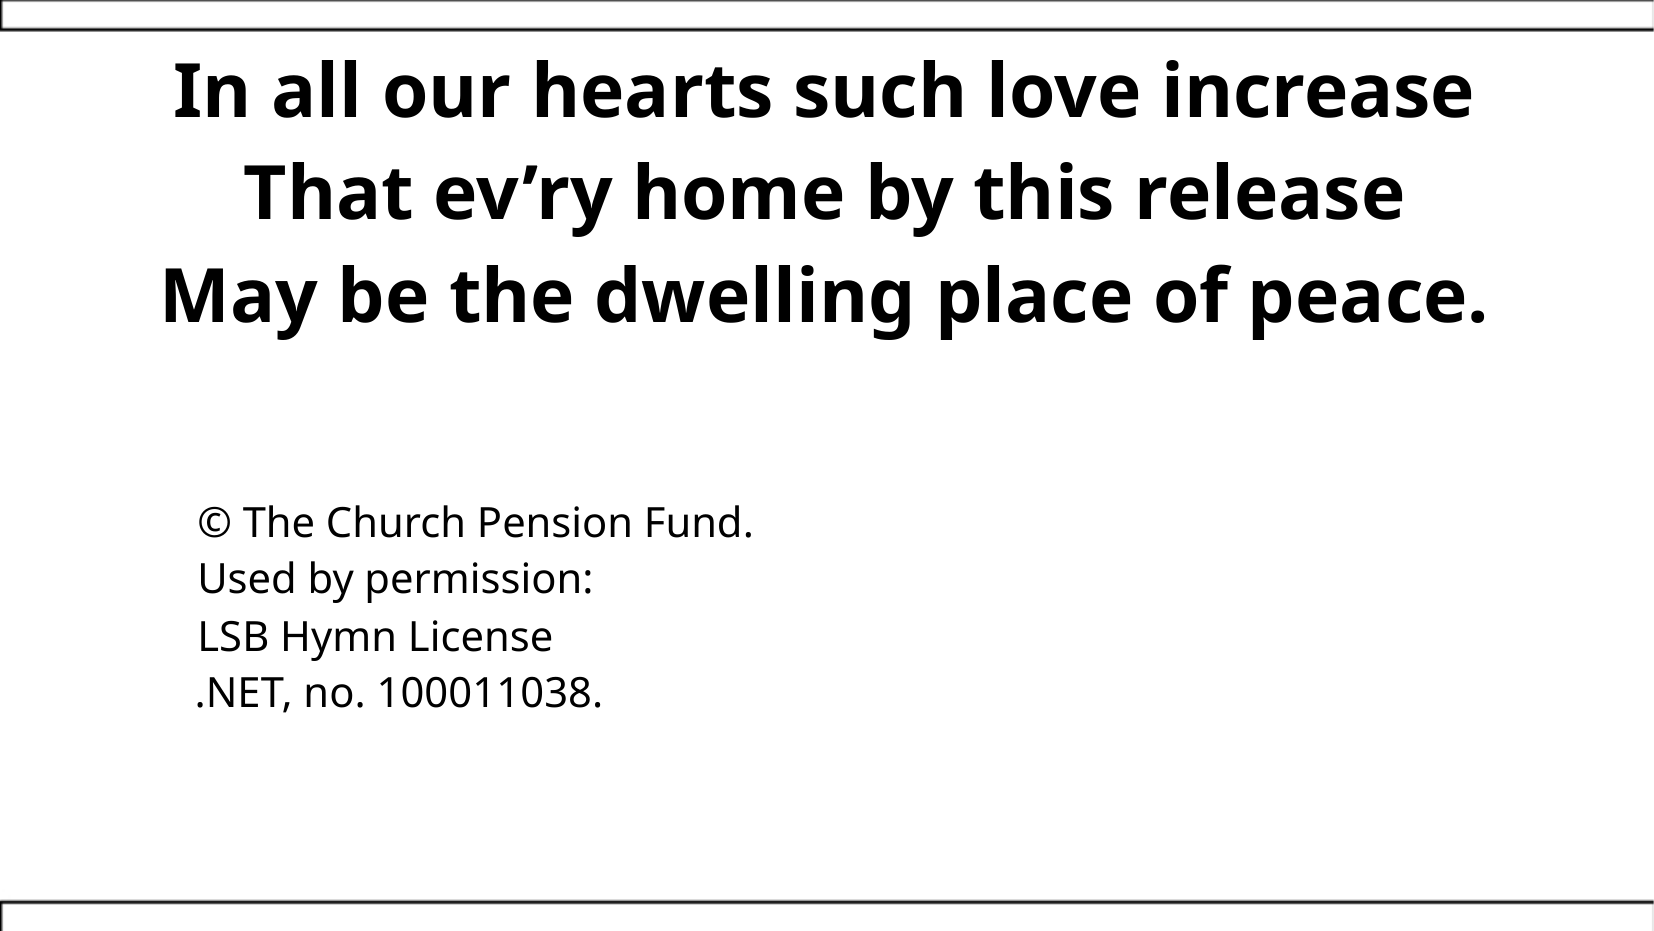

In all our hearts such love increase
That ev’ry home by this release
May be the dwelling place of peace.
 © The Church Pension Fund.
 Used by permission:
 LSB Hymn License
 .NET, no. 100011038.